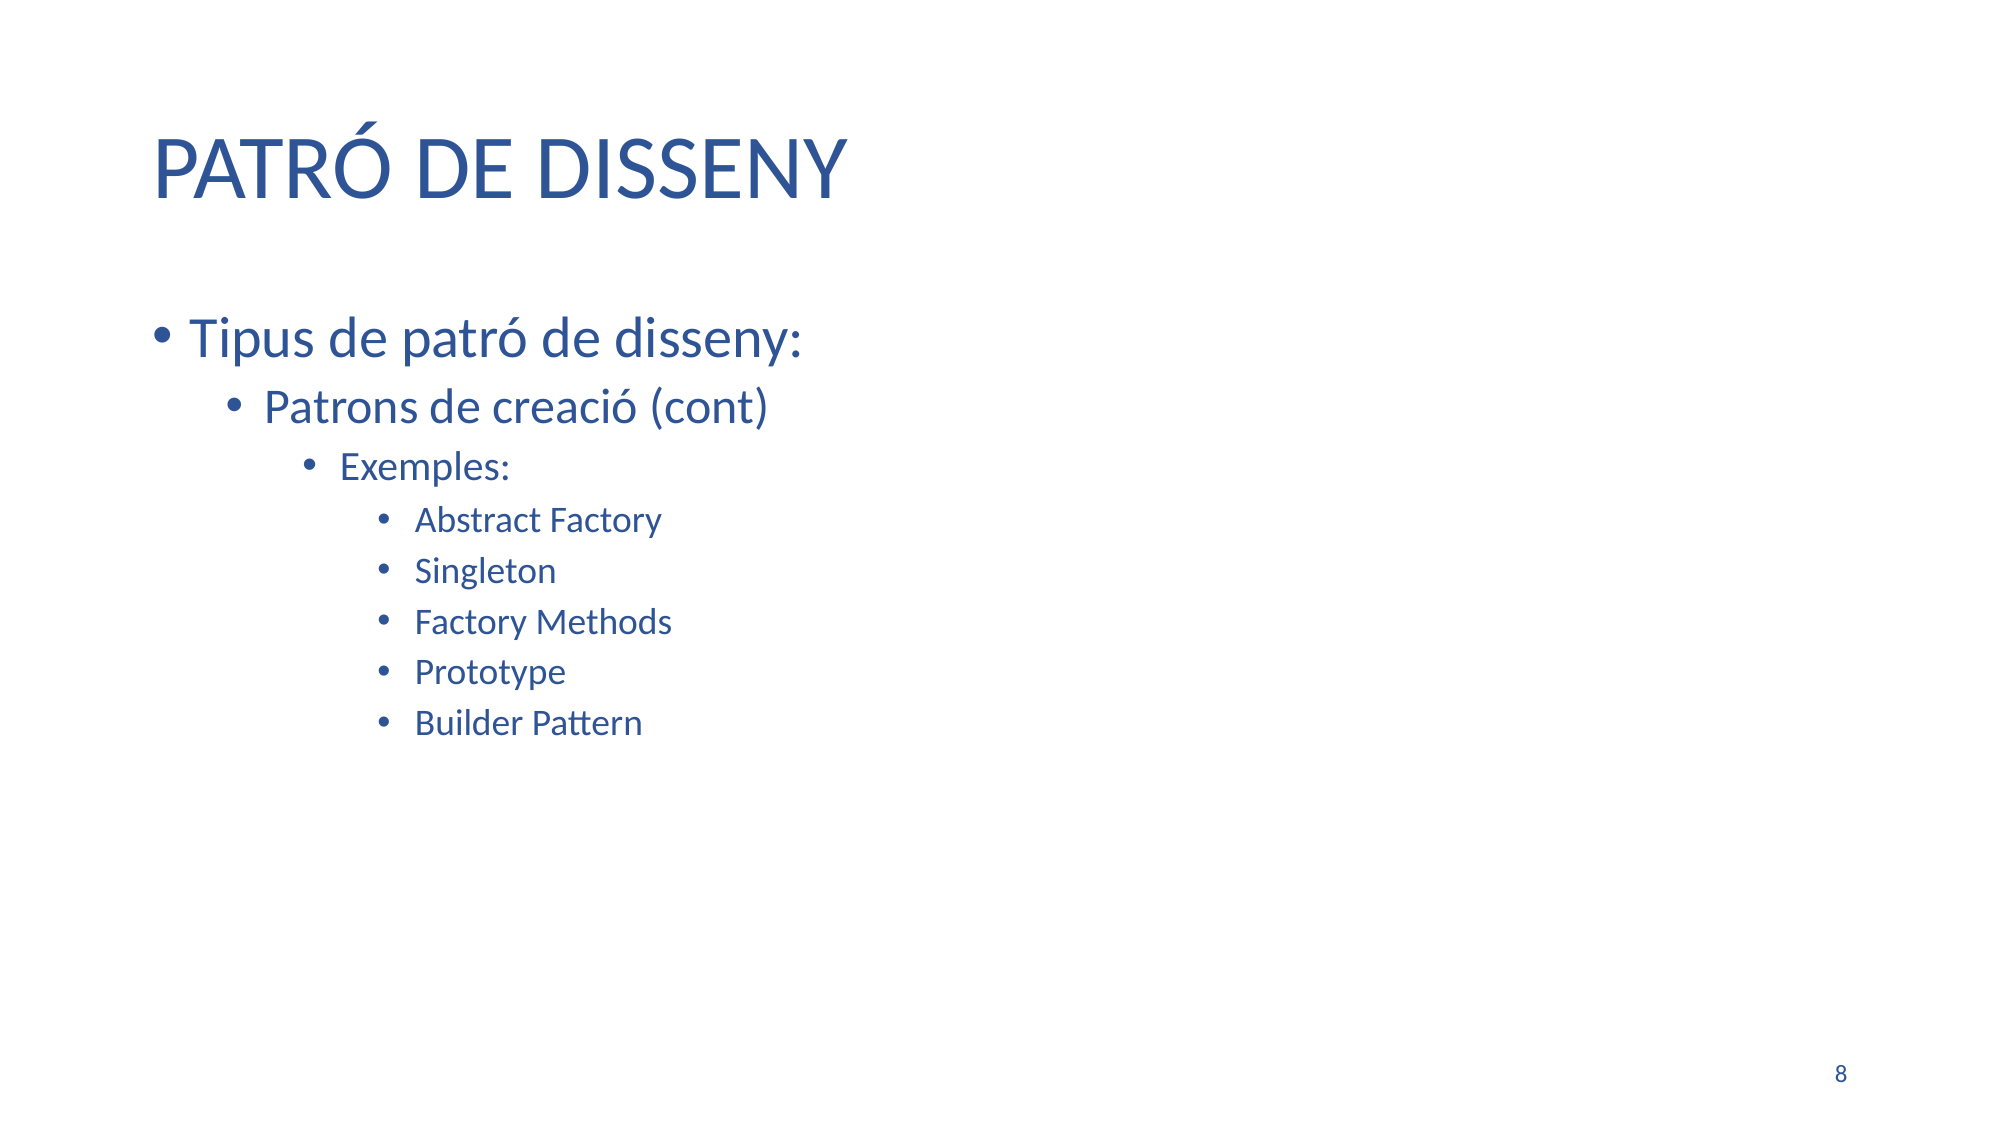

# PATRÓ DE DISSENY
Tipus de patró de disseny:
Patrons de creació (cont)
Exemples:
Abstract Factory
Singleton
Factory Methods
Prototype
Builder Pattern